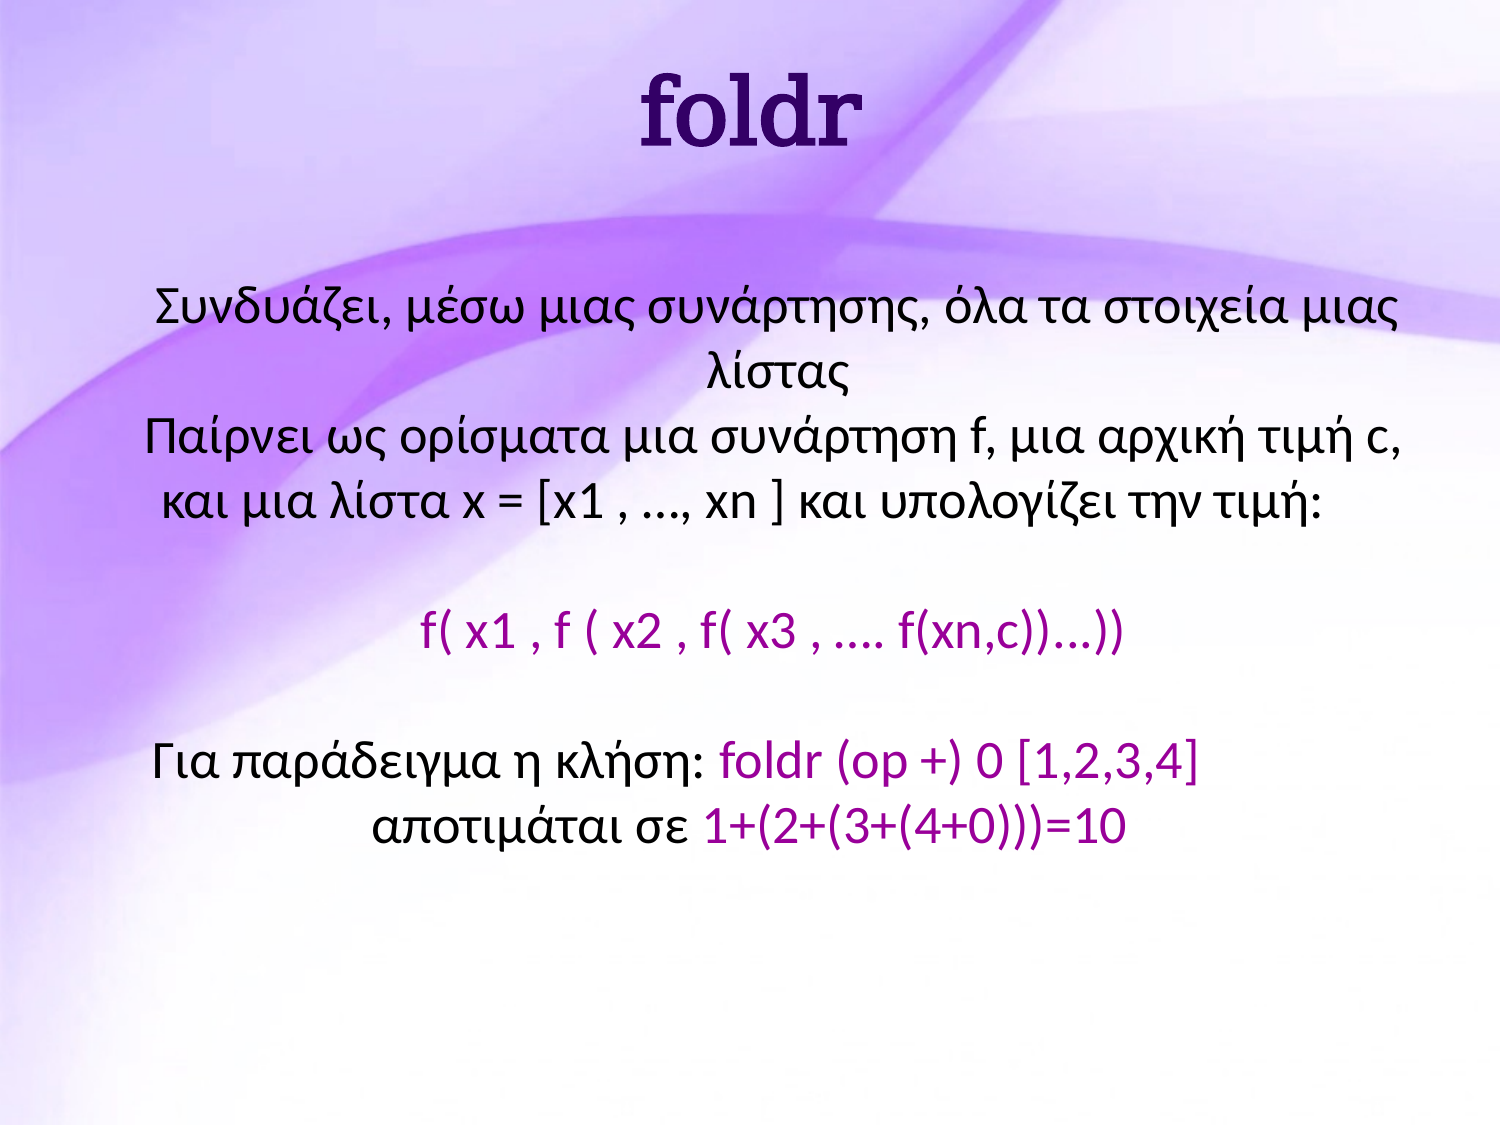

# foldr
Συνδυάζει, μέσω μιας συνάρτησης, όλα τα στοιχεία μιας λίστας
 Παίρνει ως ορίσματα μια συνάρτηση f, μια αρχική τιμή c, και μια λίστα x = [x1 , …, xn ] και υπολογίζει την τιμή:
 f( x1 , f ( x2 , f( x3 , …. f(xn,c))...))
 Για παράδειγμα η κλήση: foldr (op +) 0 [1,2,3,4] αποτιμάται σε 1+(2+(3+(4+0)))=10